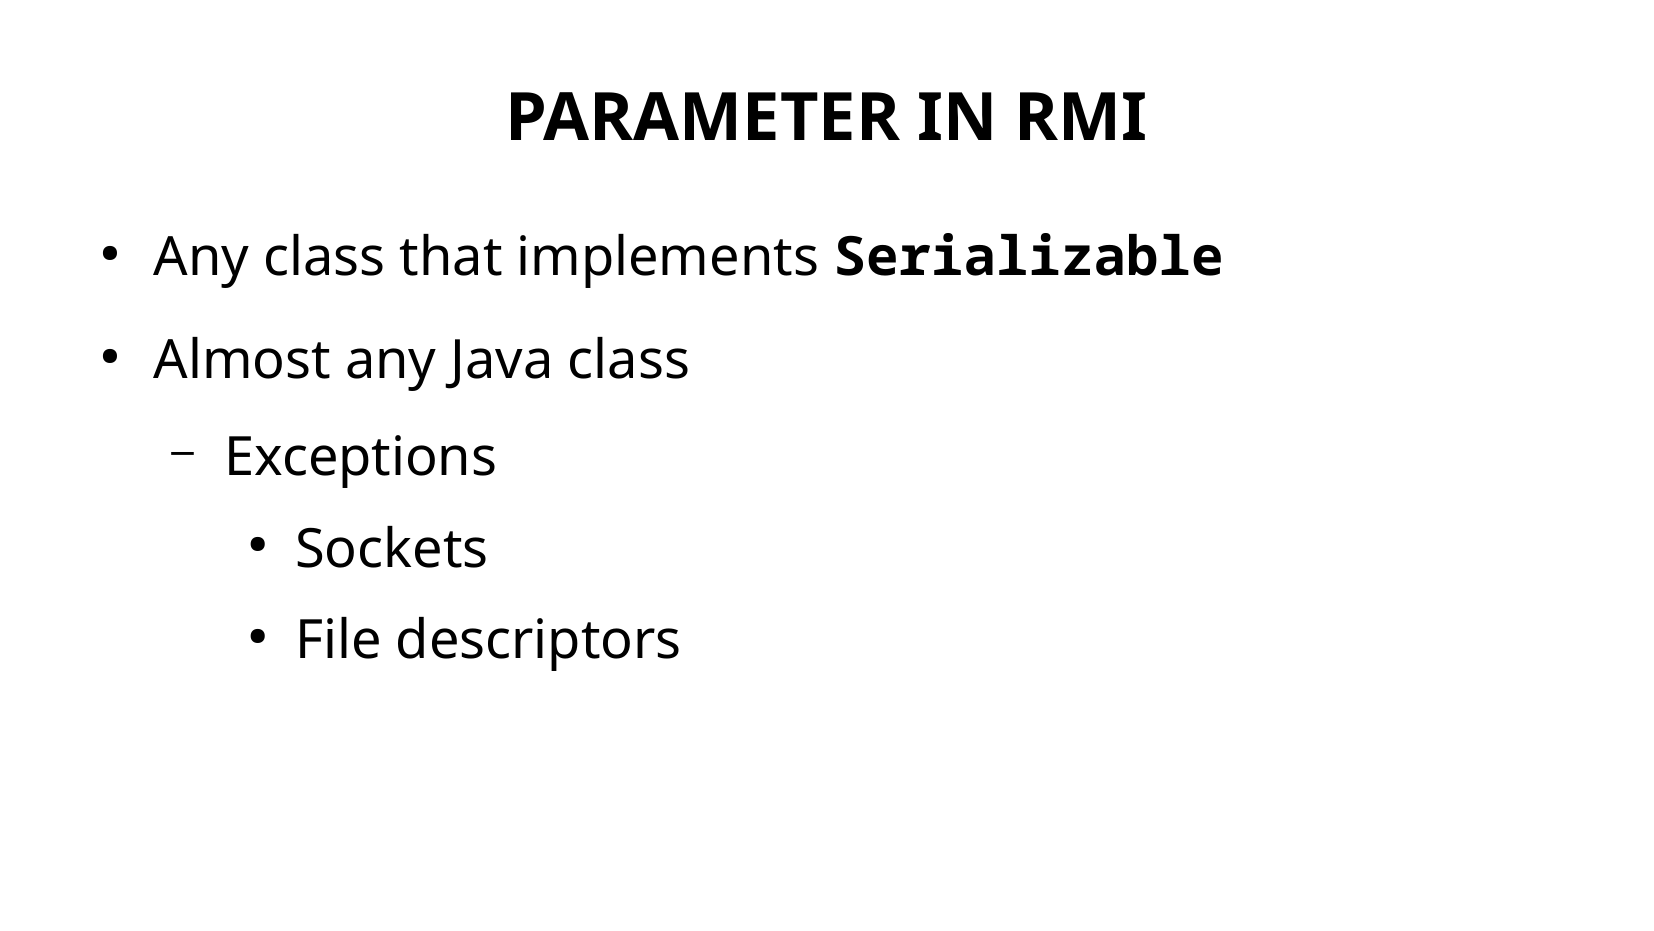

# PARAMETER IN RMI
Any class that implements Serializable
Almost any Java class
Exceptions
Sockets
File descriptors